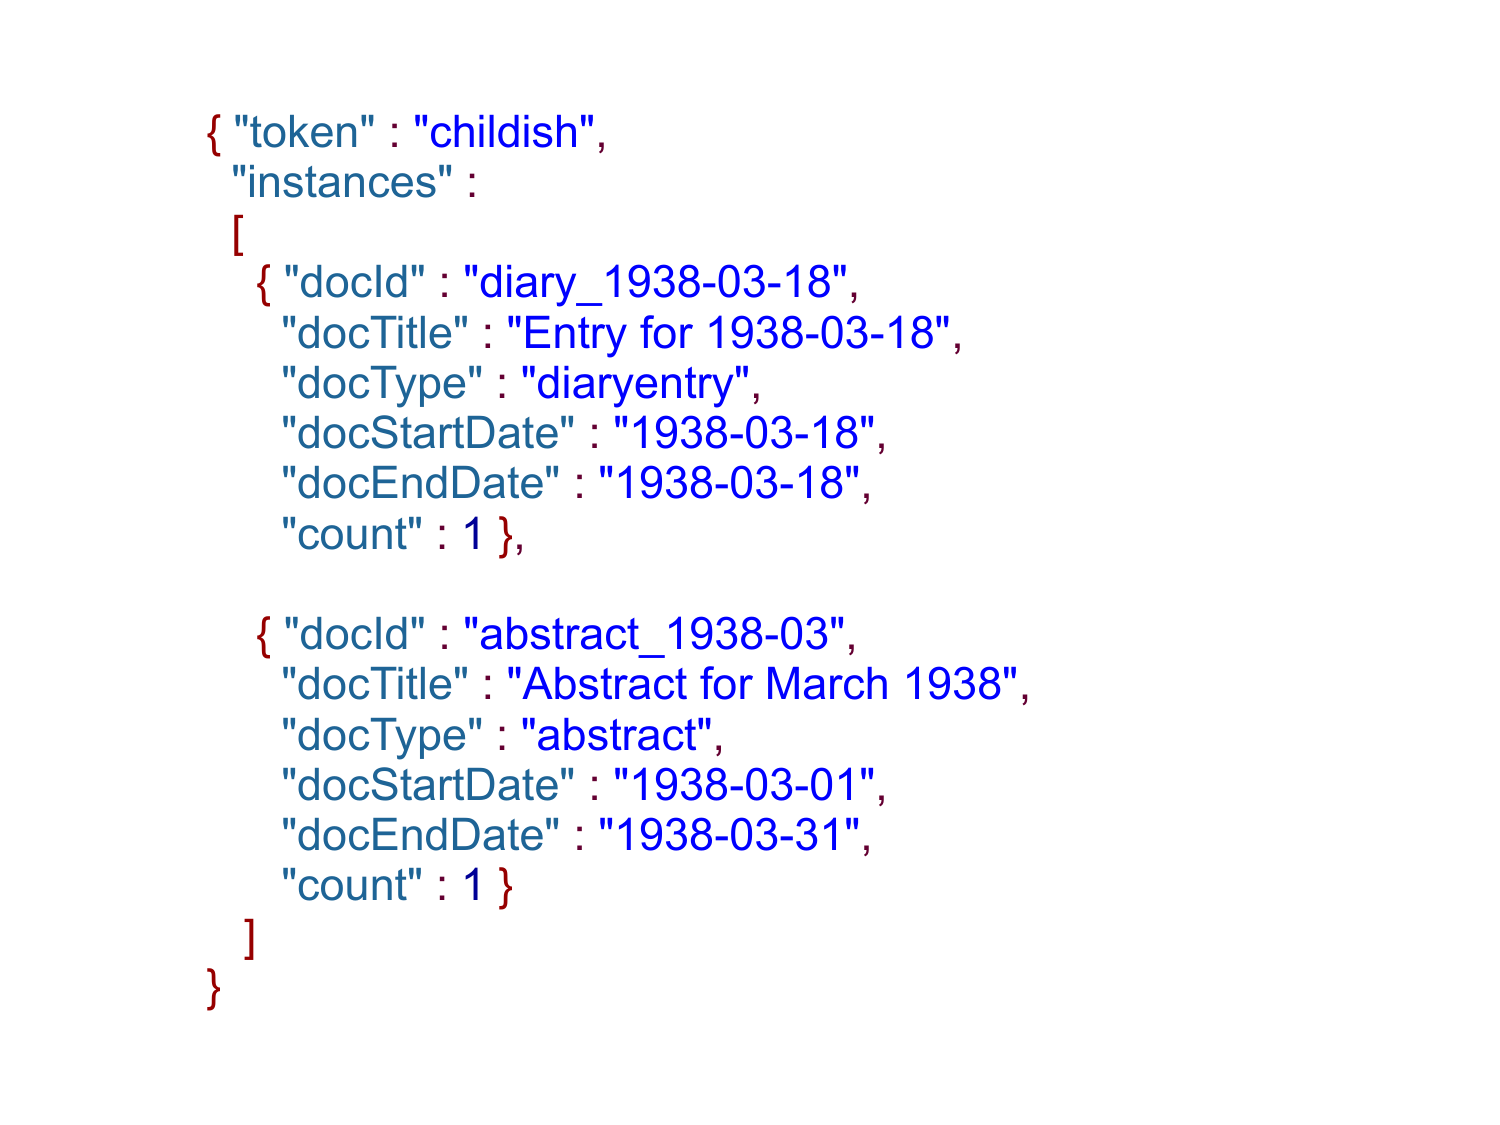

# { "token" : "childish", "instances" : [ { "docId" : "diary_1938-03-18", "docTitle" : "Entry for 1938-03-18", "docType" : "diaryentry", "docStartDate" : "1938-03-18", "docEndDate" : "1938-03-18", "count" : 1 }, { "docId" : "abstract_1938-03", "docTitle" : "Abstract for March 1938", "docType" : "abstract", "docStartDate" : "1938-03-01", "docEndDate" : "1938-03-31", "count" : 1 } ] }